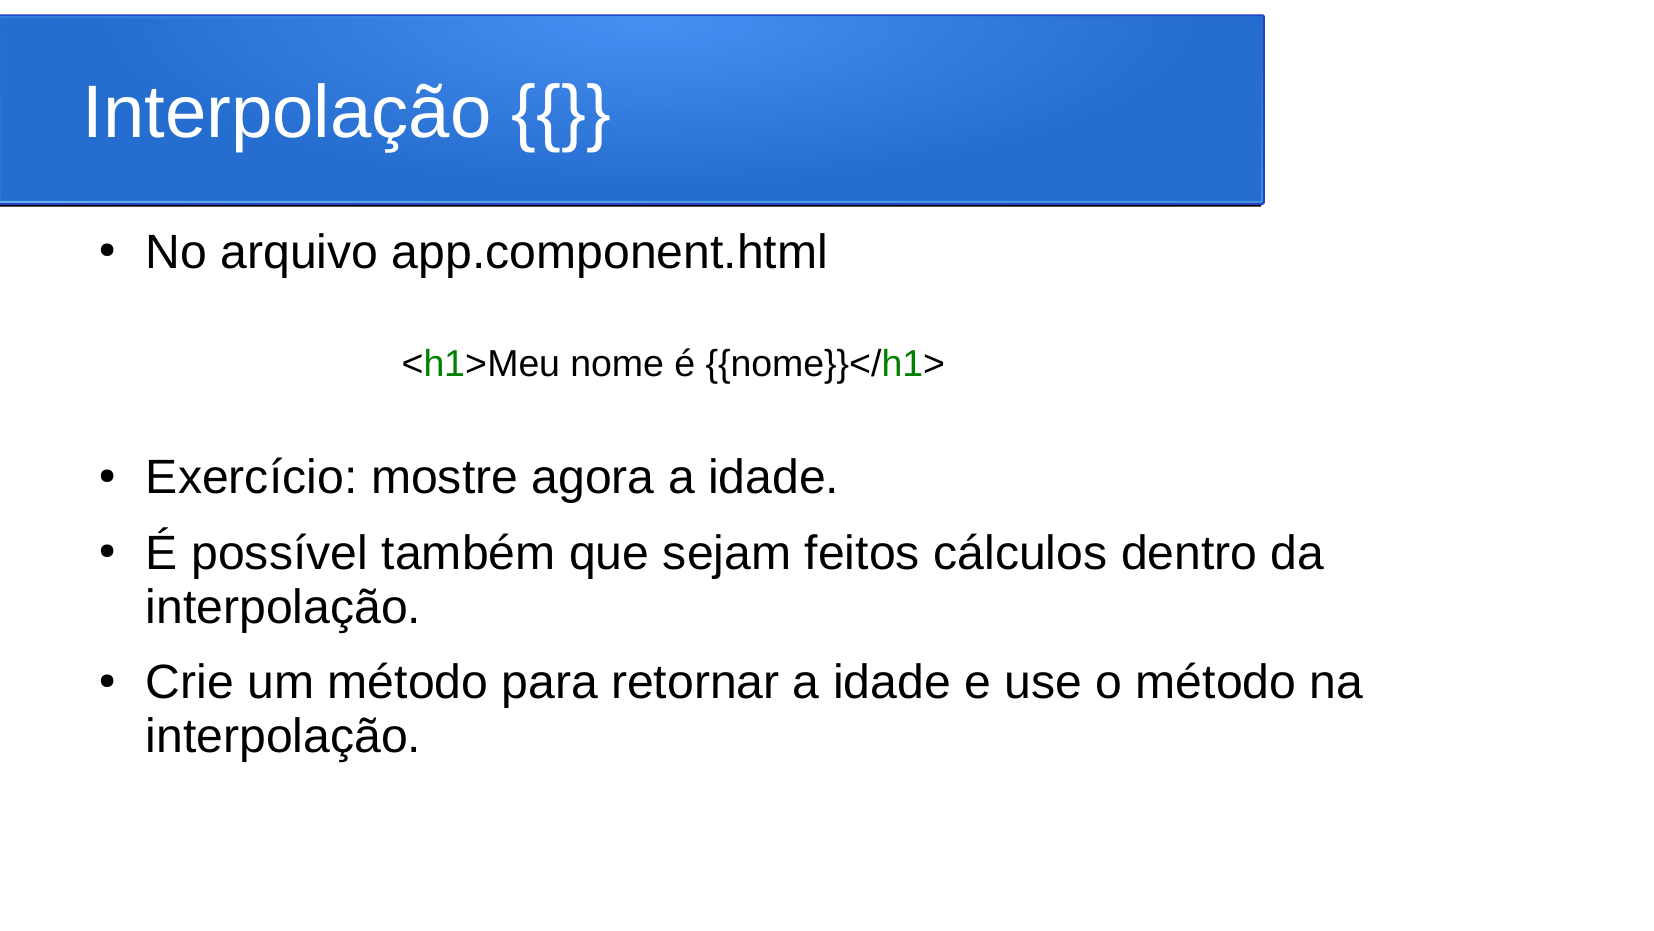

# Interpolação {{}}
No arquivo app.component.html
Exercício: mostre agora a idade.
É possível também que sejam feitos cálculos dentro da interpolação.
Crie um método para retornar a idade e use o método na interpolação.
<h1>Meu nome é {{nome}}</h1>